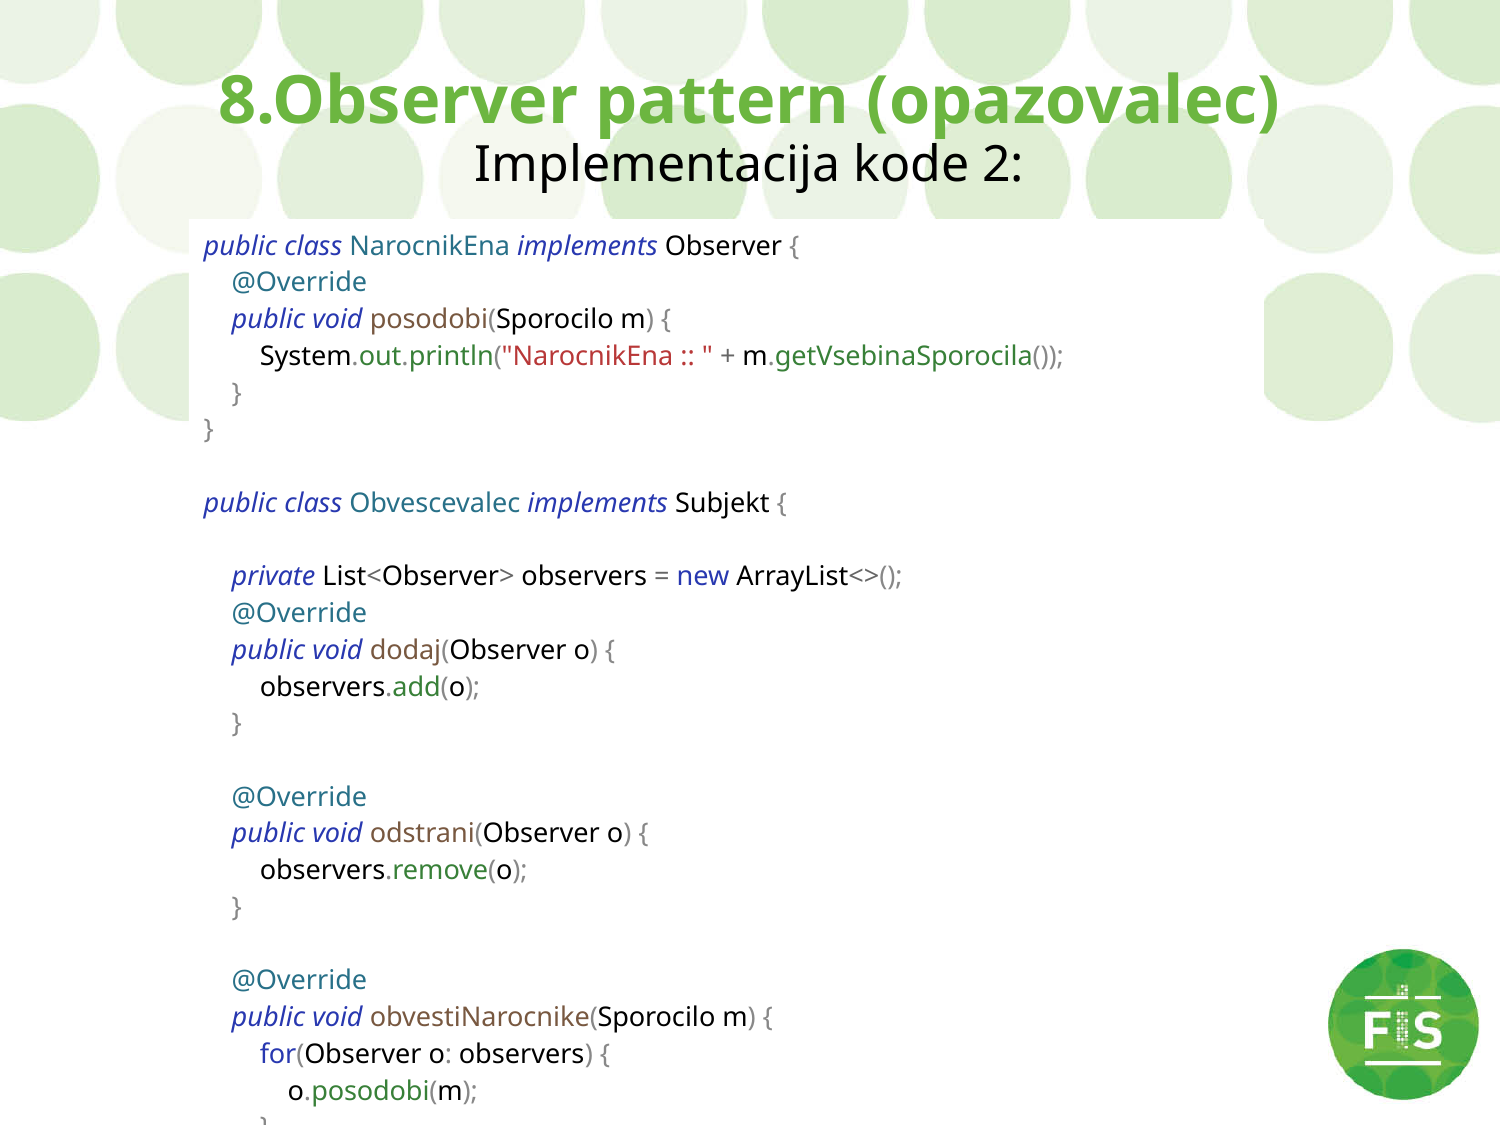

# 8.Observer pattern (opazovalec) Implementacija kode 2:
public class NarocnikEna implements Observer {
 @Override
 public void posodobi(Sporocilo m) {
 System.out.println("NarocnikEna :: " + m.getVsebinaSporocila());
 }
}
public class Obvescevalec implements Subjekt {
 private List<Observer> observers = new ArrayList<>();
 @Override
 public void dodaj(Observer o) {
 observers.add(o);
 }
 @Override
 public void odstrani(Observer o) {
 observers.remove(o);
 }
 @Override
 public void obvestiNarocnike(Sporocilo m) {
 for(Observer o: observers) {
 o.posodobi(m);
 }
 }
}